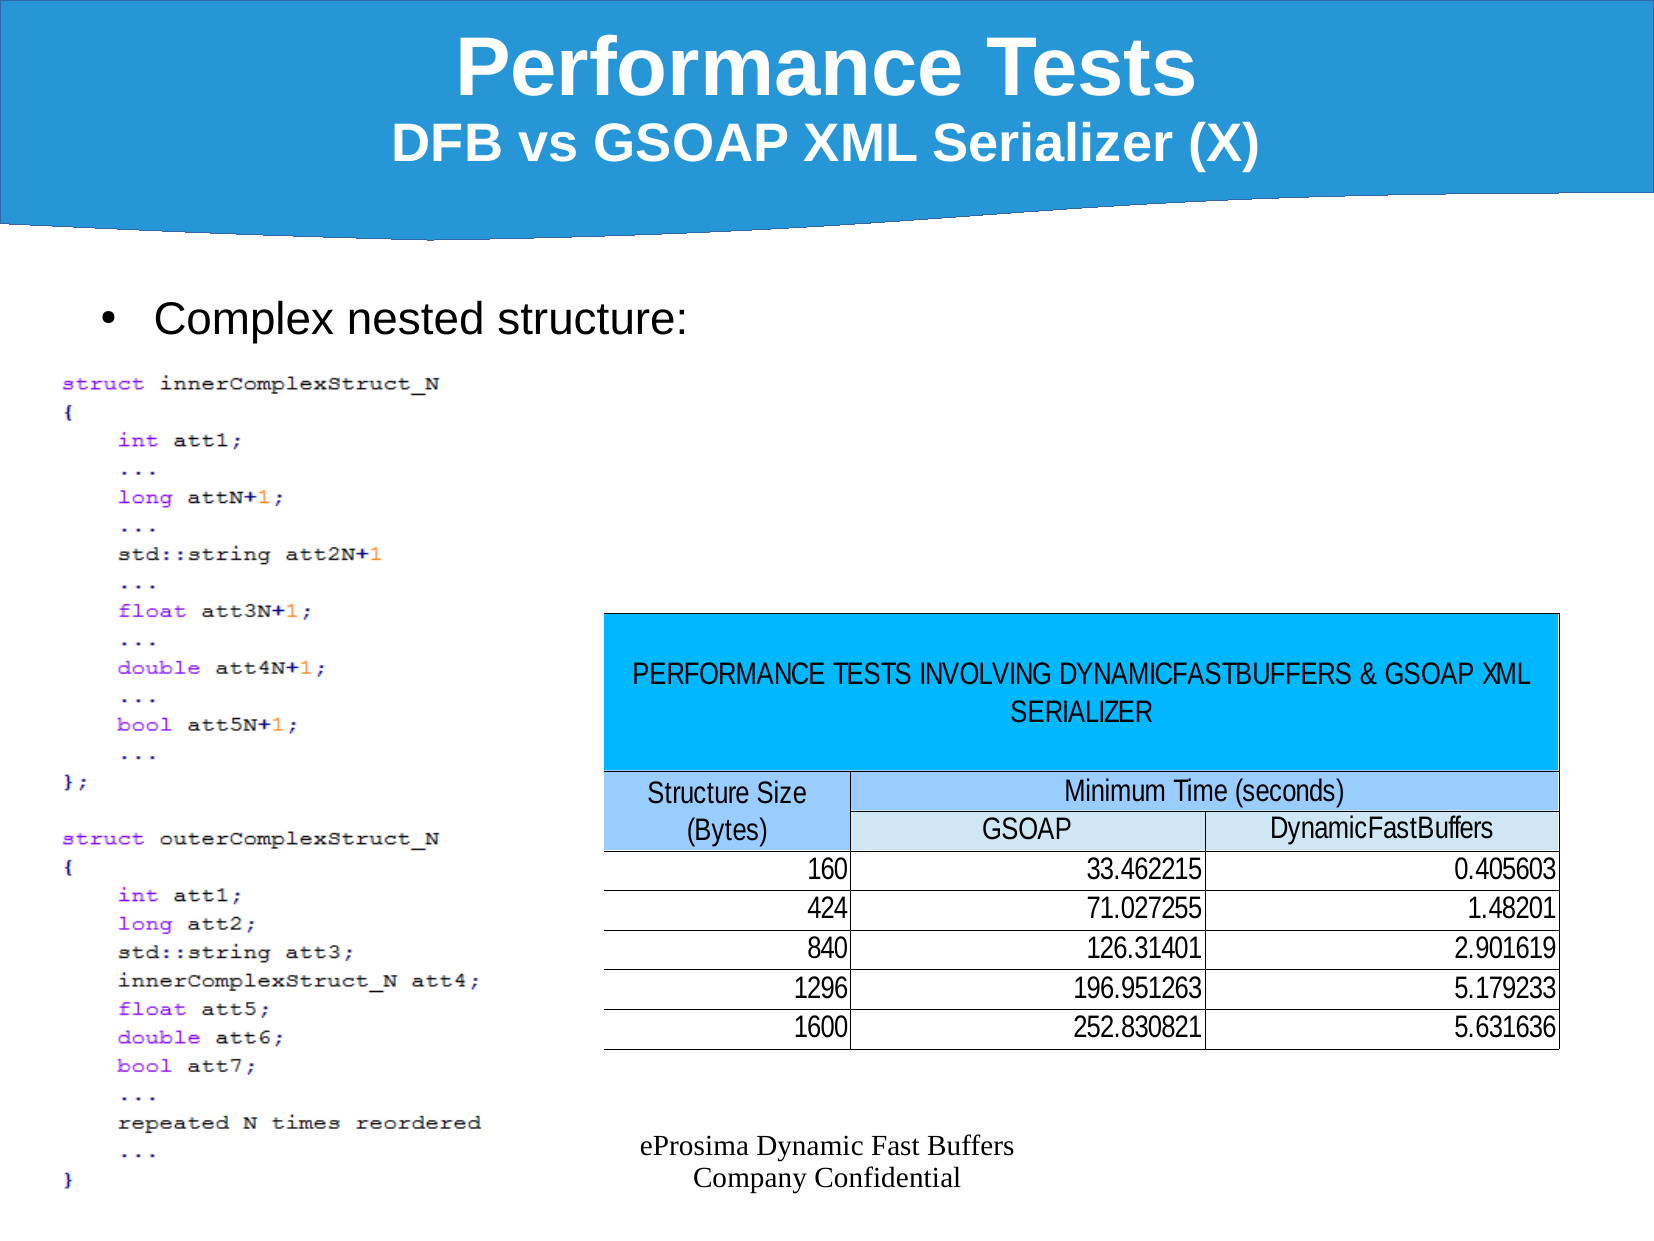

Performance Tests
DFB vs GSOAP XML Serializer (X)
# Complex nested structure:
eProsima Dynamic Fast Buffers